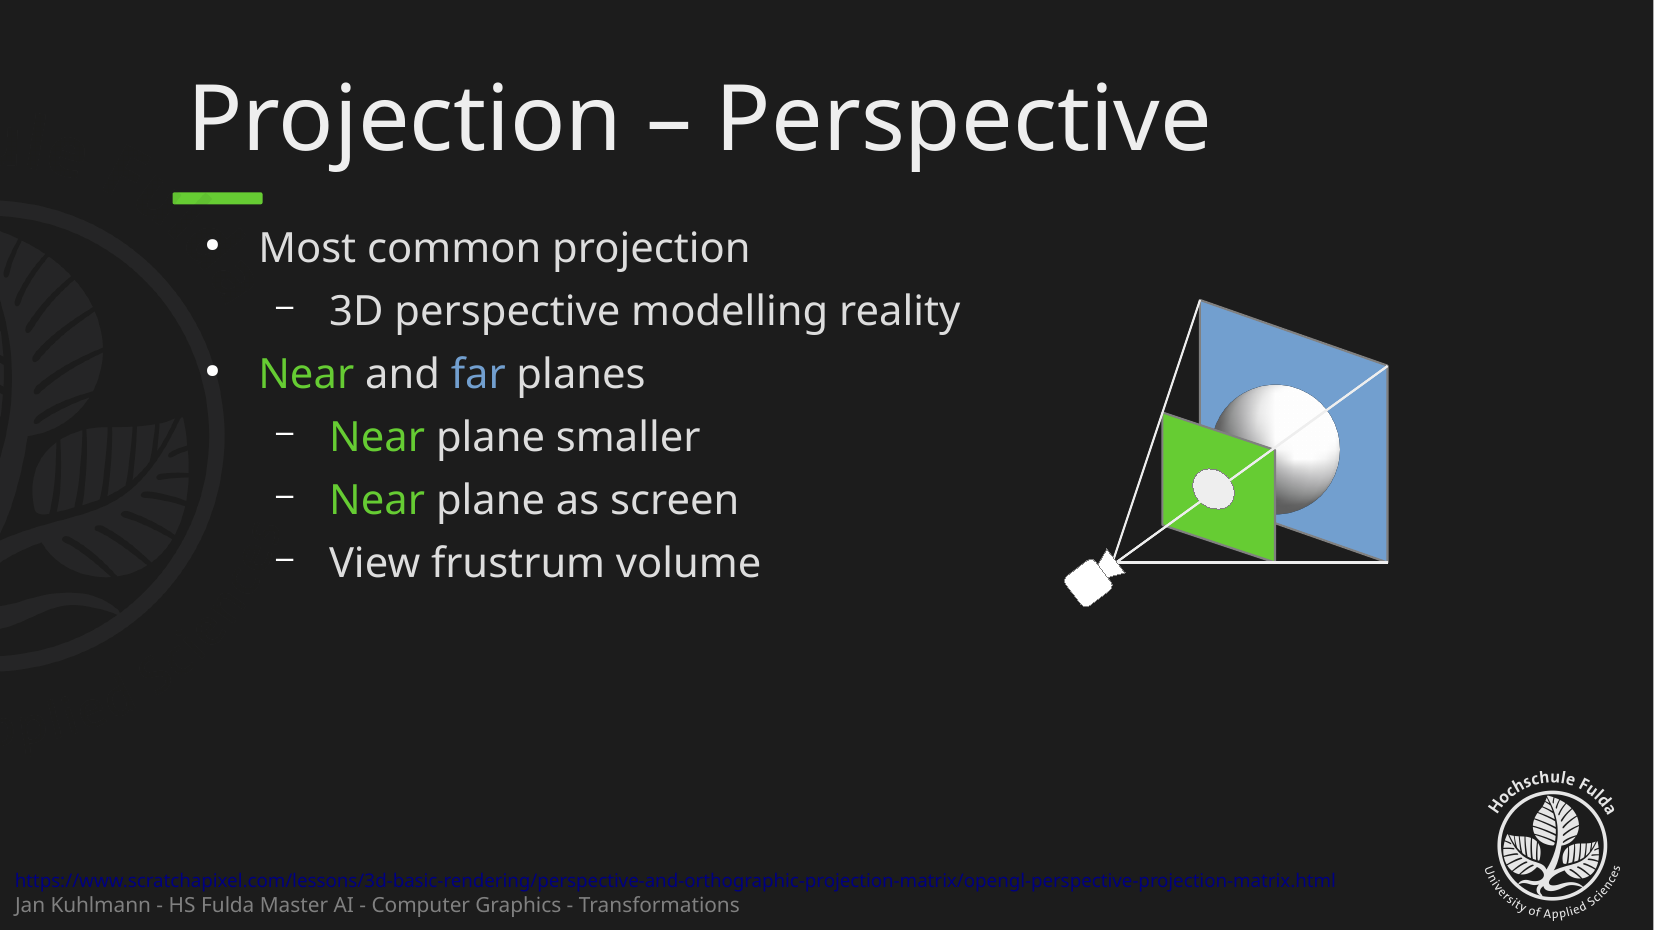

# Projection – Perspective
Most common projection
3D perspective modelling reality
Near and far planes
Near plane smaller
Near plane as screen
View frustrum volume
Jan Kuhlmann - HS Fulda Master AI - Computer Graphics - Transformations
https://www.scratchapixel.com/lessons/3d-basic-rendering/perspective-and-orthographic-projection-matrix/opengl-perspective-projection-matrix.html